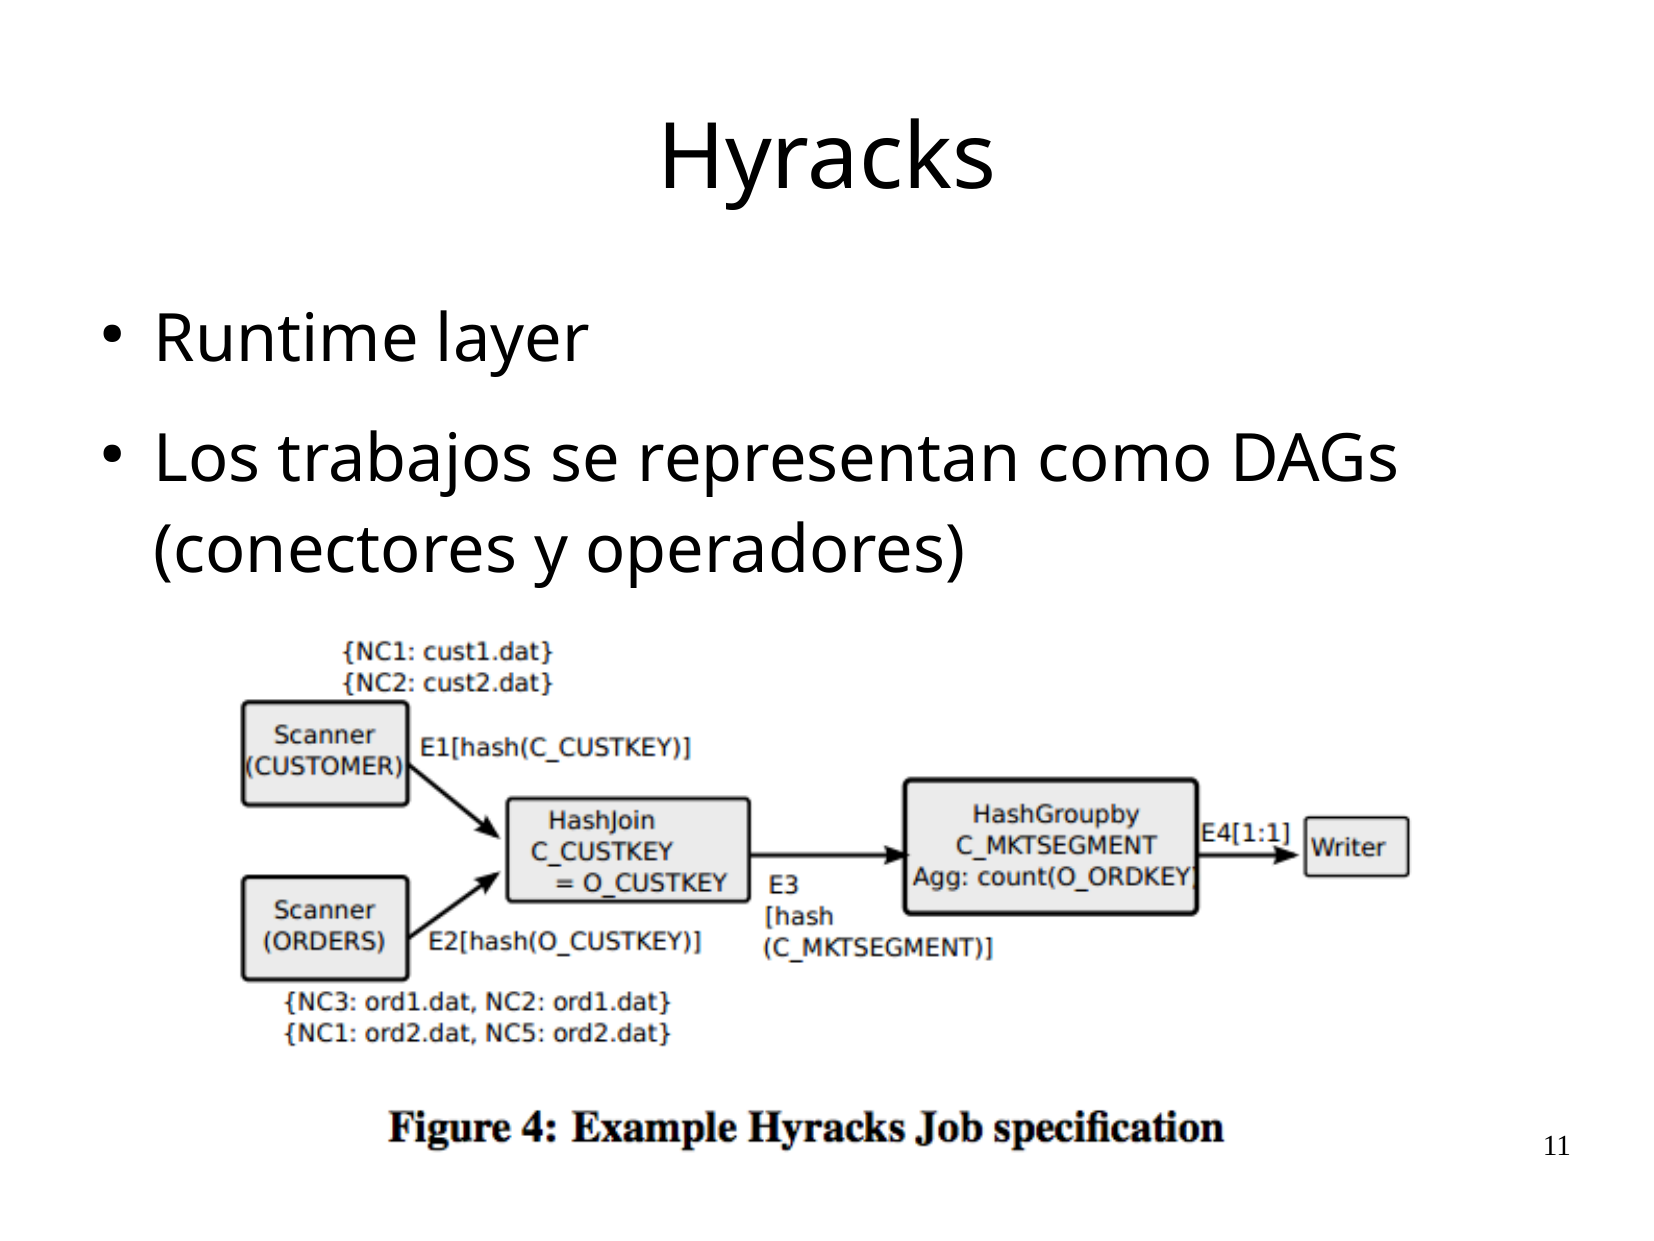

# Hyracks
Runtime layer
Los trabajos se representan como DAGs (conectores y operadores)
11